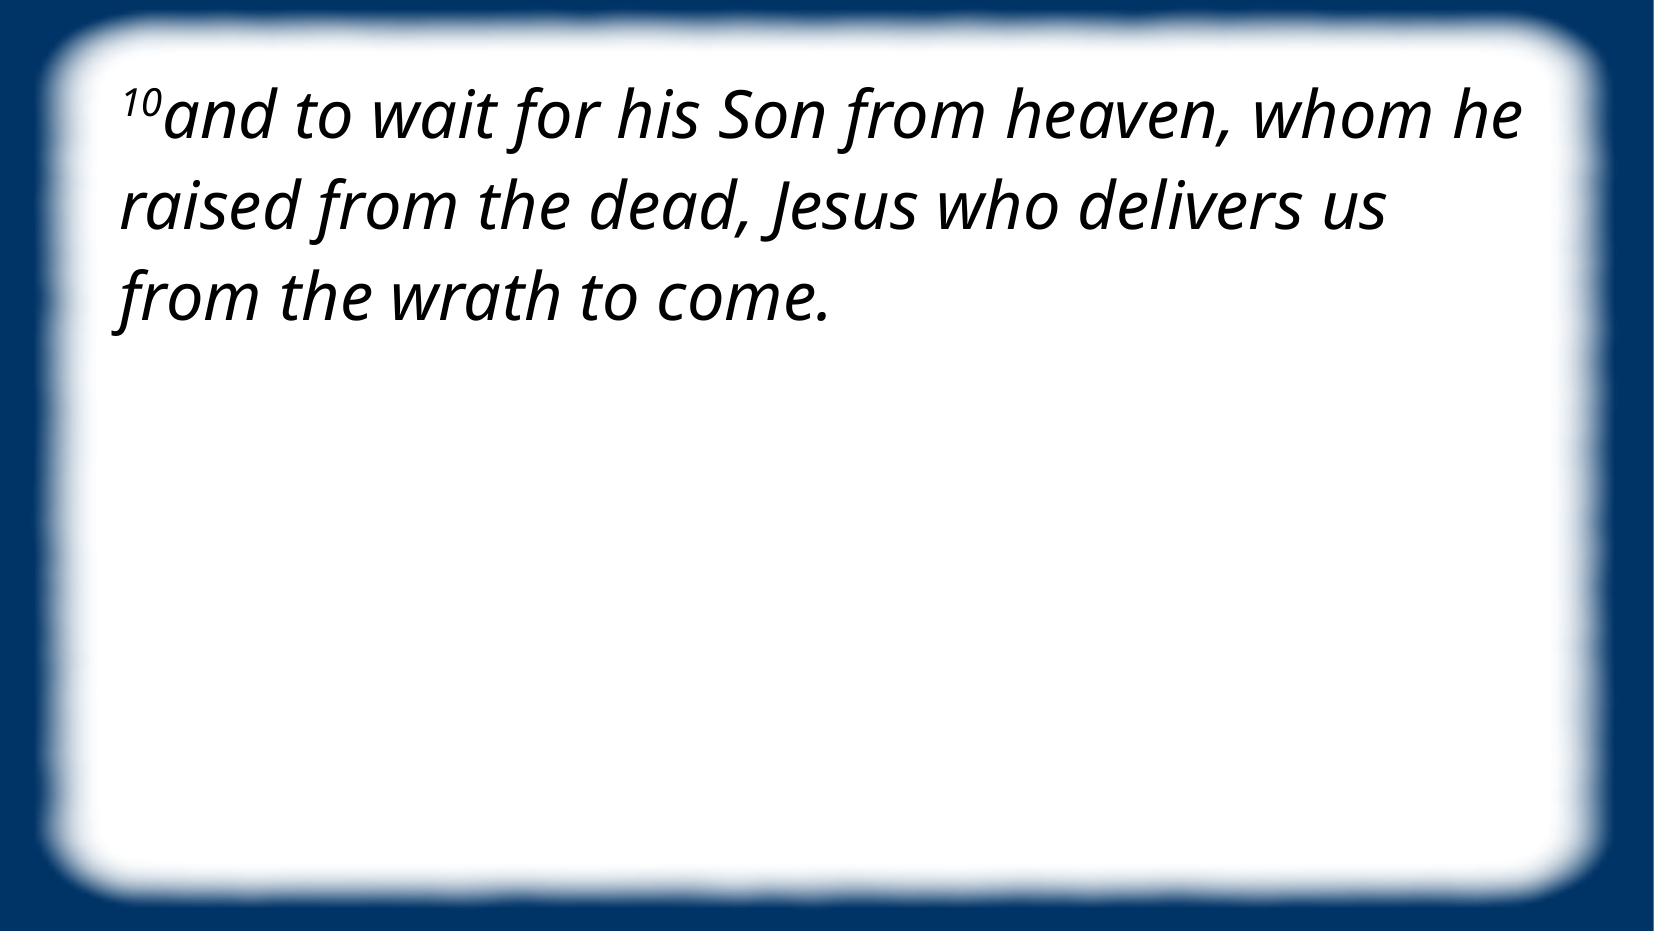

10and to wait for his Son from heaven, whom he raised from the dead, Jesus who delivers us from the wrath to come.